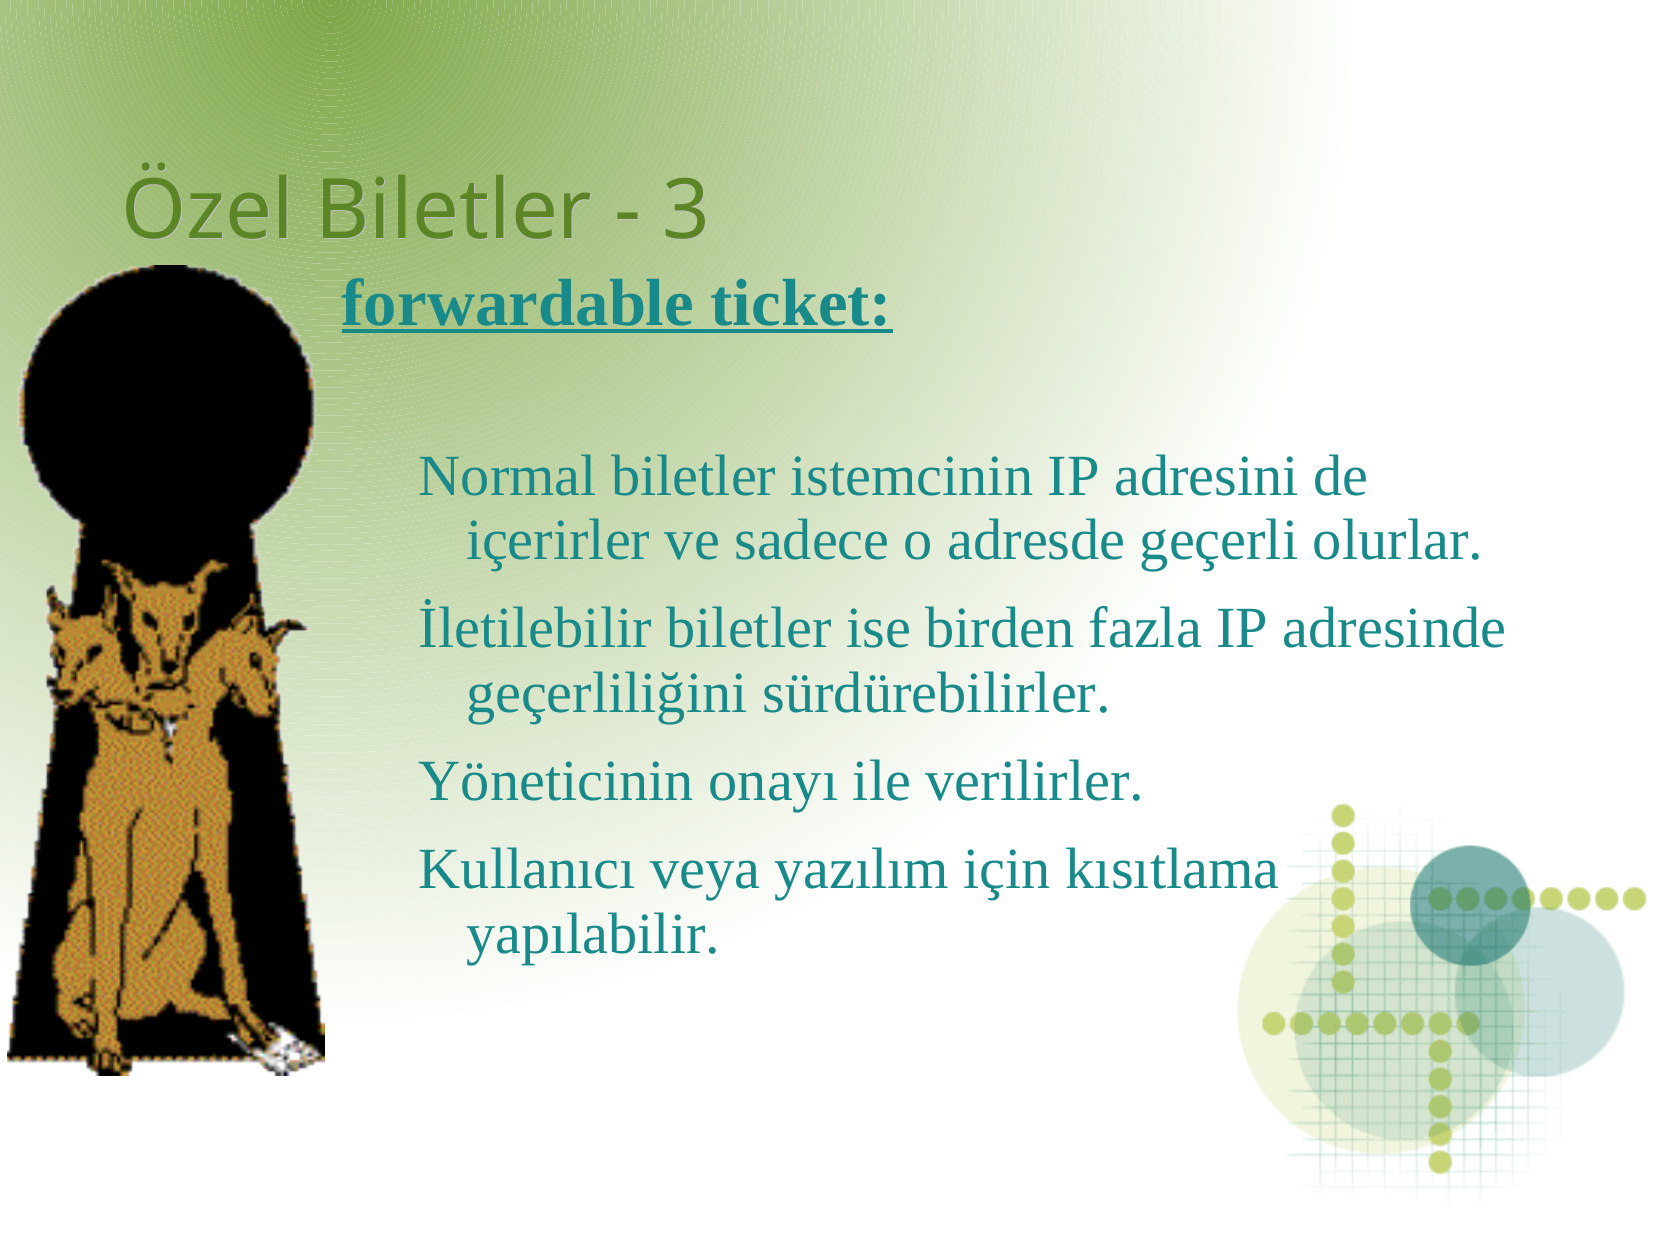

# Özel Biletler - 3
forwardable ticket:
Normal biletler istemcinin IP adresini de içerirler ve sadece o adresde geçerli olurlar.
İletilebilir biletler ise birden fazla IP adresinde geçerliliğini sürdürebilirler.
Yöneticinin onayı ile verilirler.
Kullanıcı veya yazılım için kısıtlama yapılabilir.